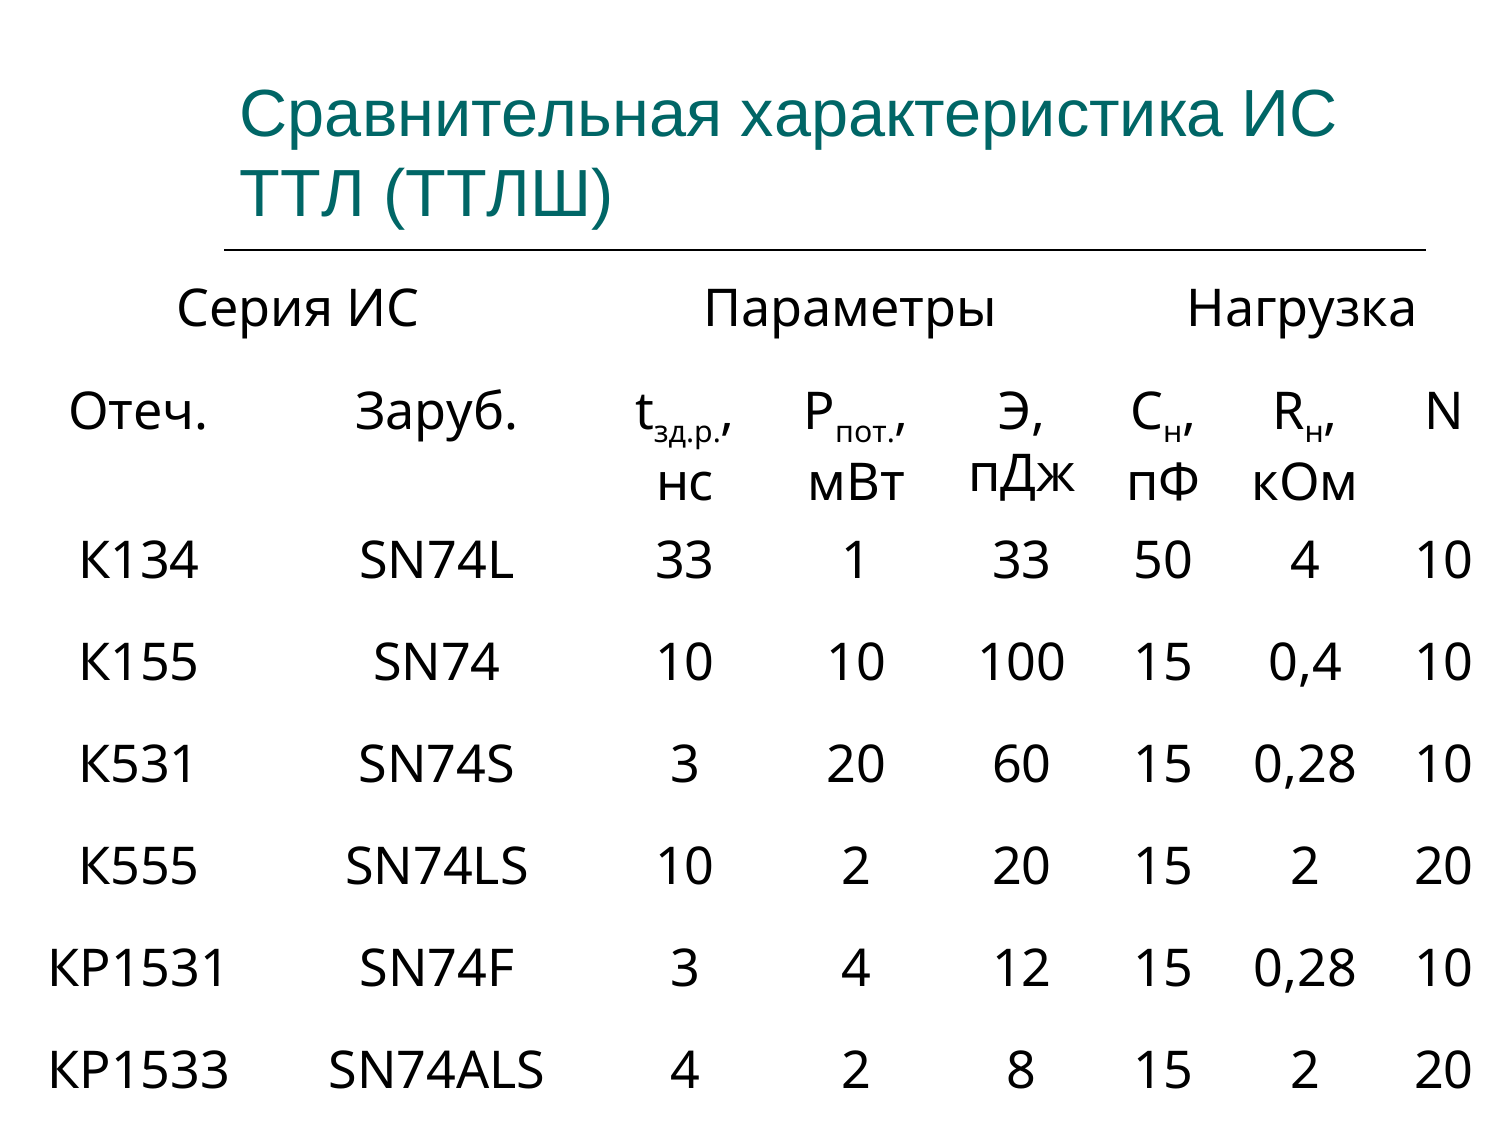

# Сравнительная характеристика ИС ТТЛ (ТТЛШ)
| Серия ИС | | Параметры | | | Нагрузка | | |
| --- | --- | --- | --- | --- | --- | --- | --- |
| Отеч. | Заруб. | tзд.р., нс | Pпот., мВт | Э, пДж | Cн, пФ | Rн, кОм | N |
| К134 | SN74L | 33 | 1 | 33 | 50 | 4 | 10 |
| К155 | SN74 | 10 | 10 | 100 | 15 | 0,4 | 10 |
| К531 | SN74S | 3 | 20 | 60 | 15 | 0,28 | 10 |
| К555 | SN74LS | 10 | 2 | 20 | 15 | 2 | 20 |
| КР1531 | SN74F | 3 | 4 | 12 | 15 | 0,28 | 10 |
| КР1533 | SN74ALS | 4 | 2 | 8 | 15 | 2 | 20 |